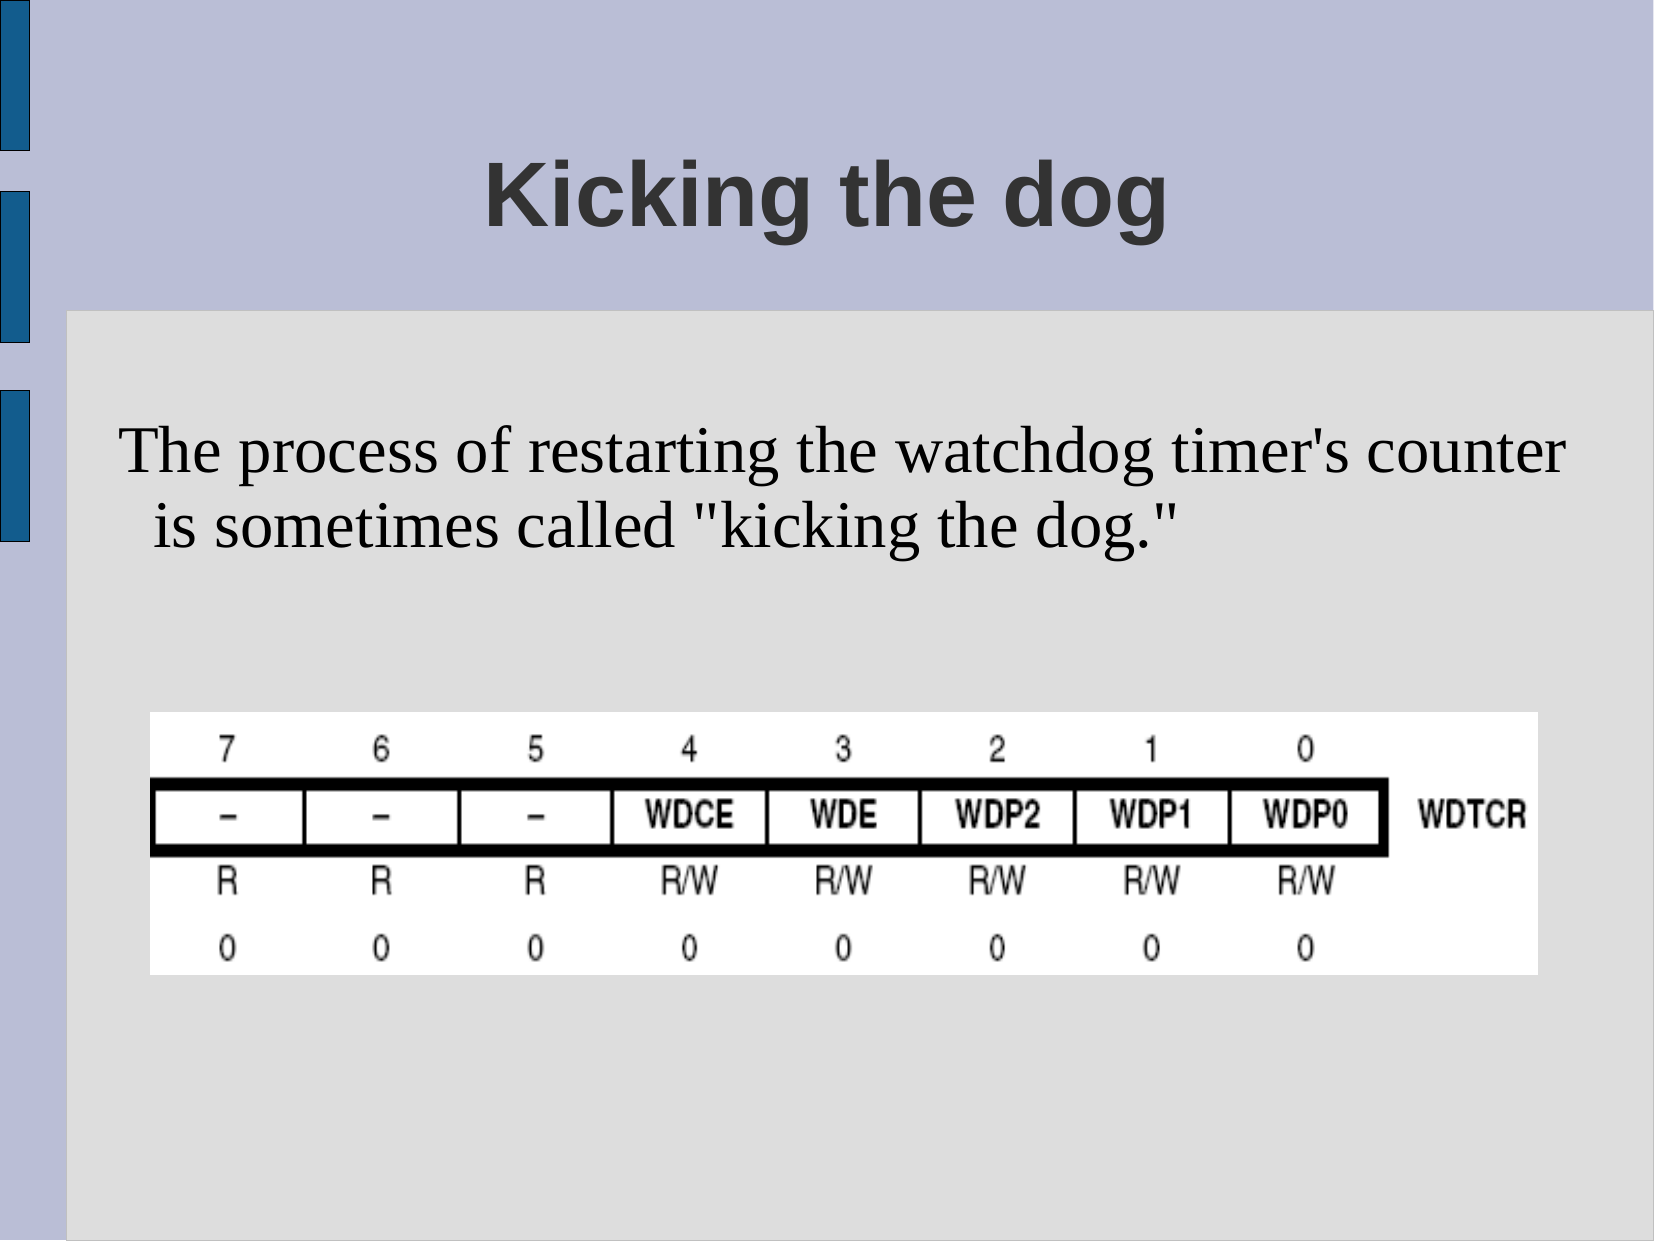

# Kicking the dog
The process of restarting the watchdog timer's counter is sometimes called "kicking the dog."